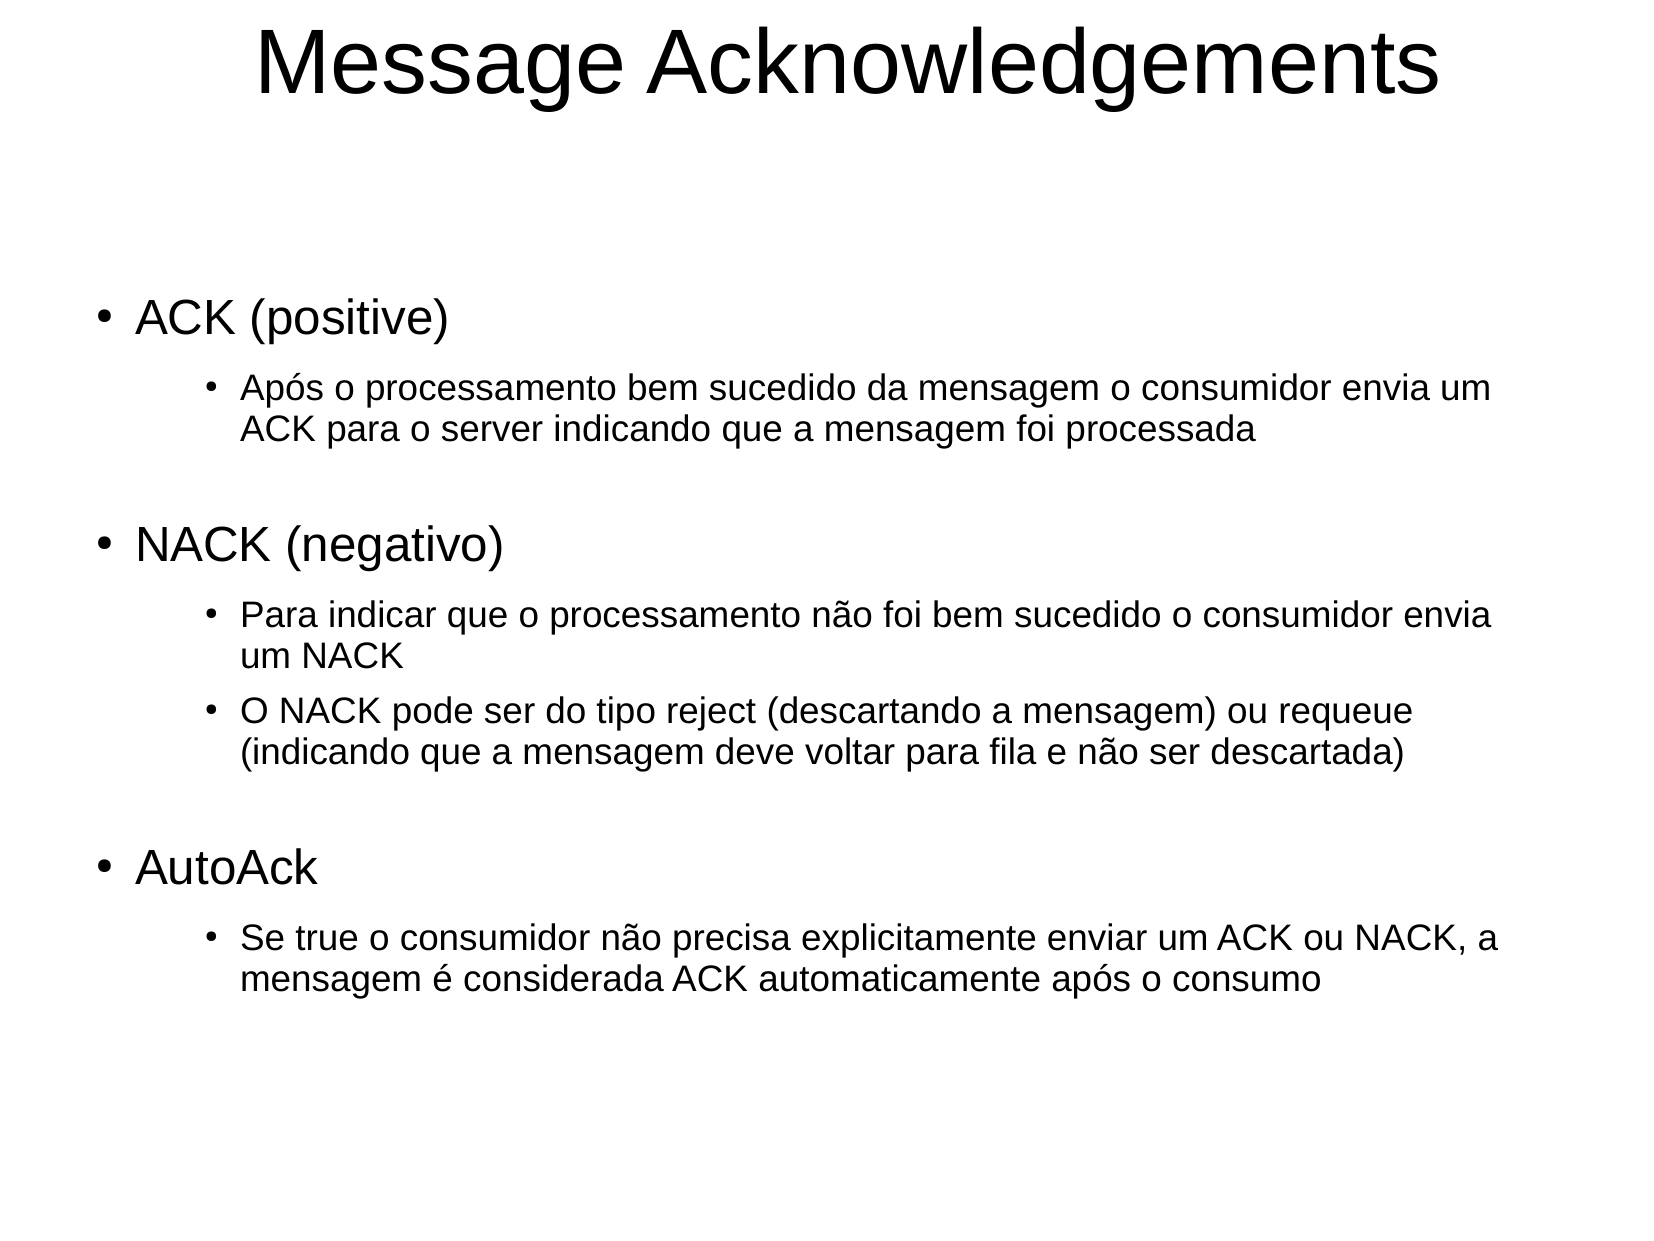

# Message Acknowledgements
ACK (positive)
Após o processamento bem sucedido da mensagem o consumidor envia um ACK para o server indicando que a mensagem foi processada
NACK (negativo)
Para indicar que o processamento não foi bem sucedido o consumidor envia um NACK
O NACK pode ser do tipo reject (descartando a mensagem) ou requeue (indicando que a mensagem deve voltar para fila e não ser descartada)
AutoAck
Se true o consumidor não precisa explicitamente enviar um ACK ou NACK, a mensagem é considerada ACK automaticamente após o consumo